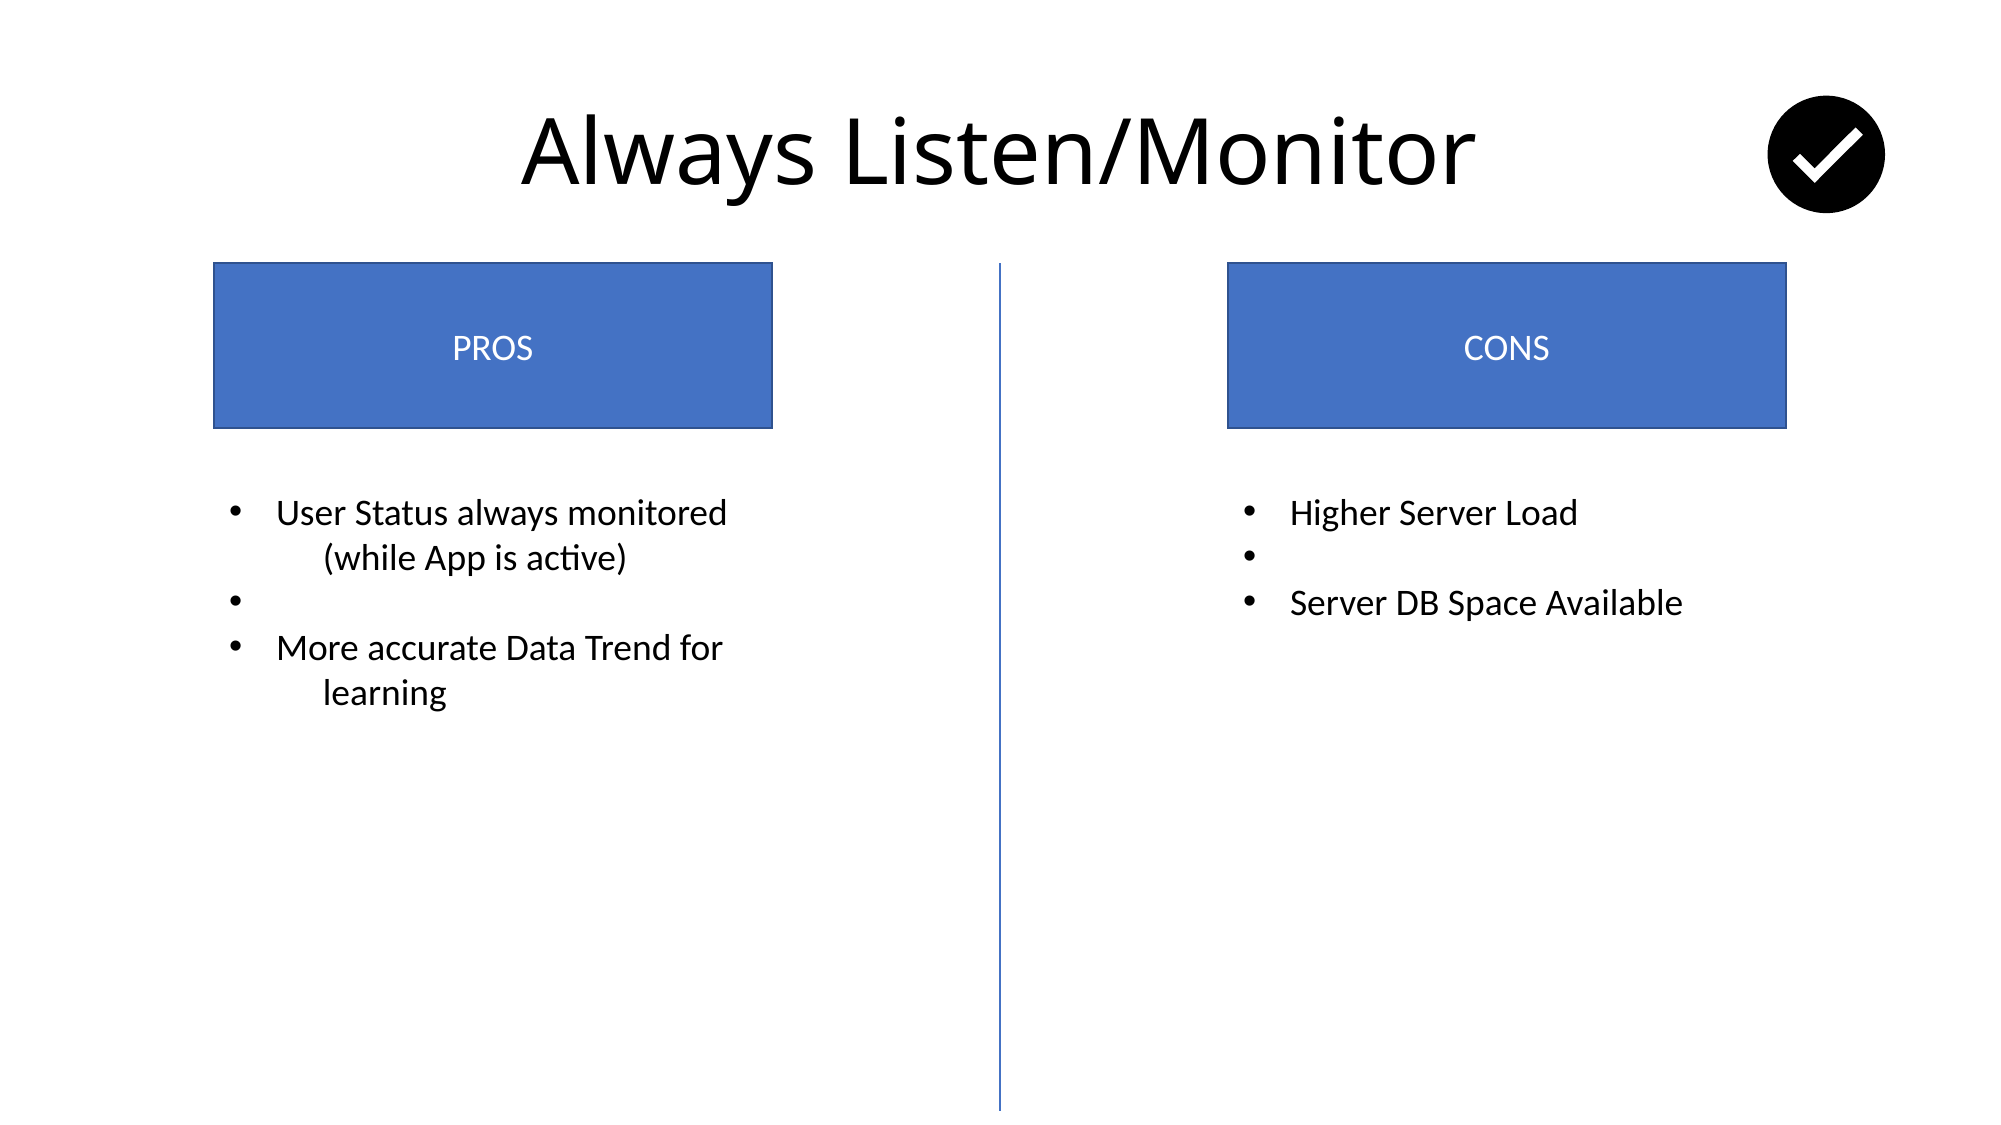

# Always Listen/Monitor
PROS
CONS
User Status always monitored (while App is active)
More accurate Data Trend for learning
Higher Server Load
Server DB Space Available